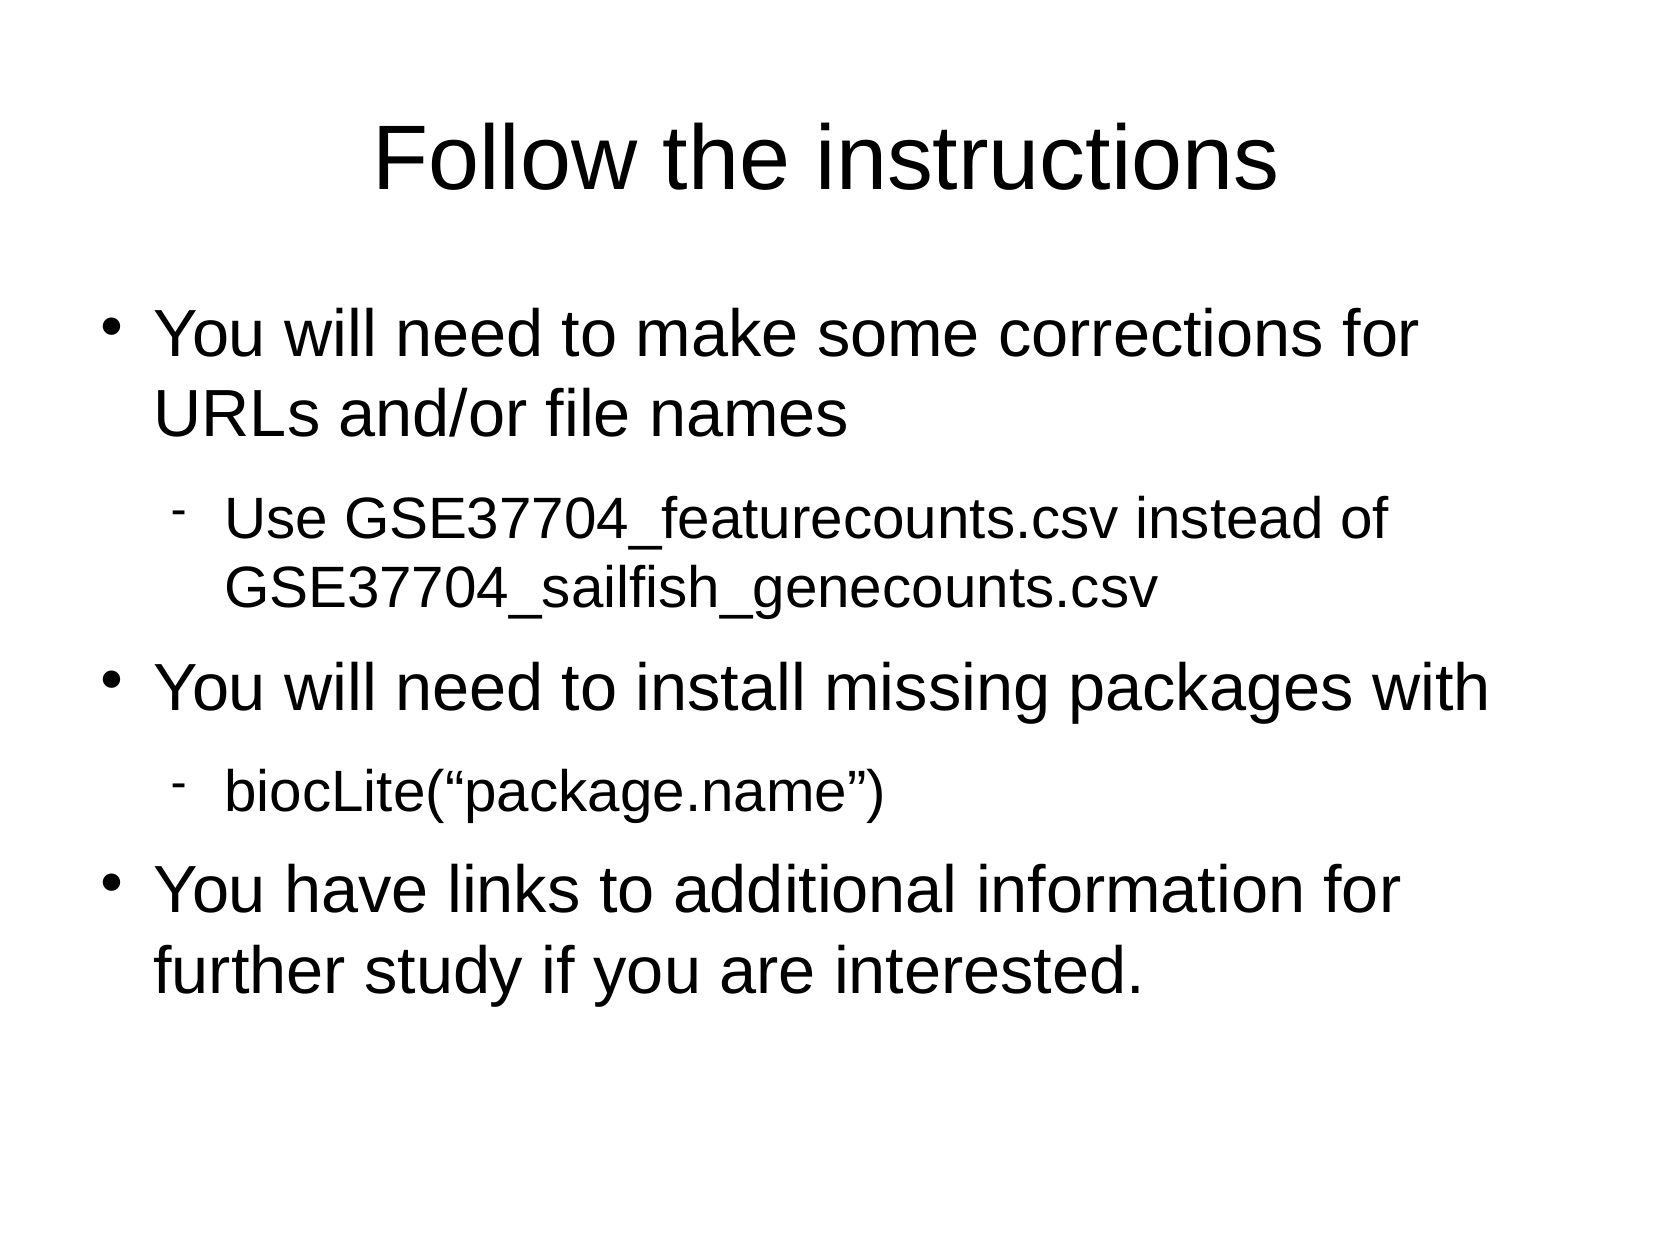

Follow the instructions
You will need to make some corrections for URLs and/or file names
Use GSE37704_featurecounts.csv instead of GSE37704_sailfish_genecounts.csv
You will need to install missing packages with
biocLite(“package.name”)
You have links to additional information for further study if you are interested.